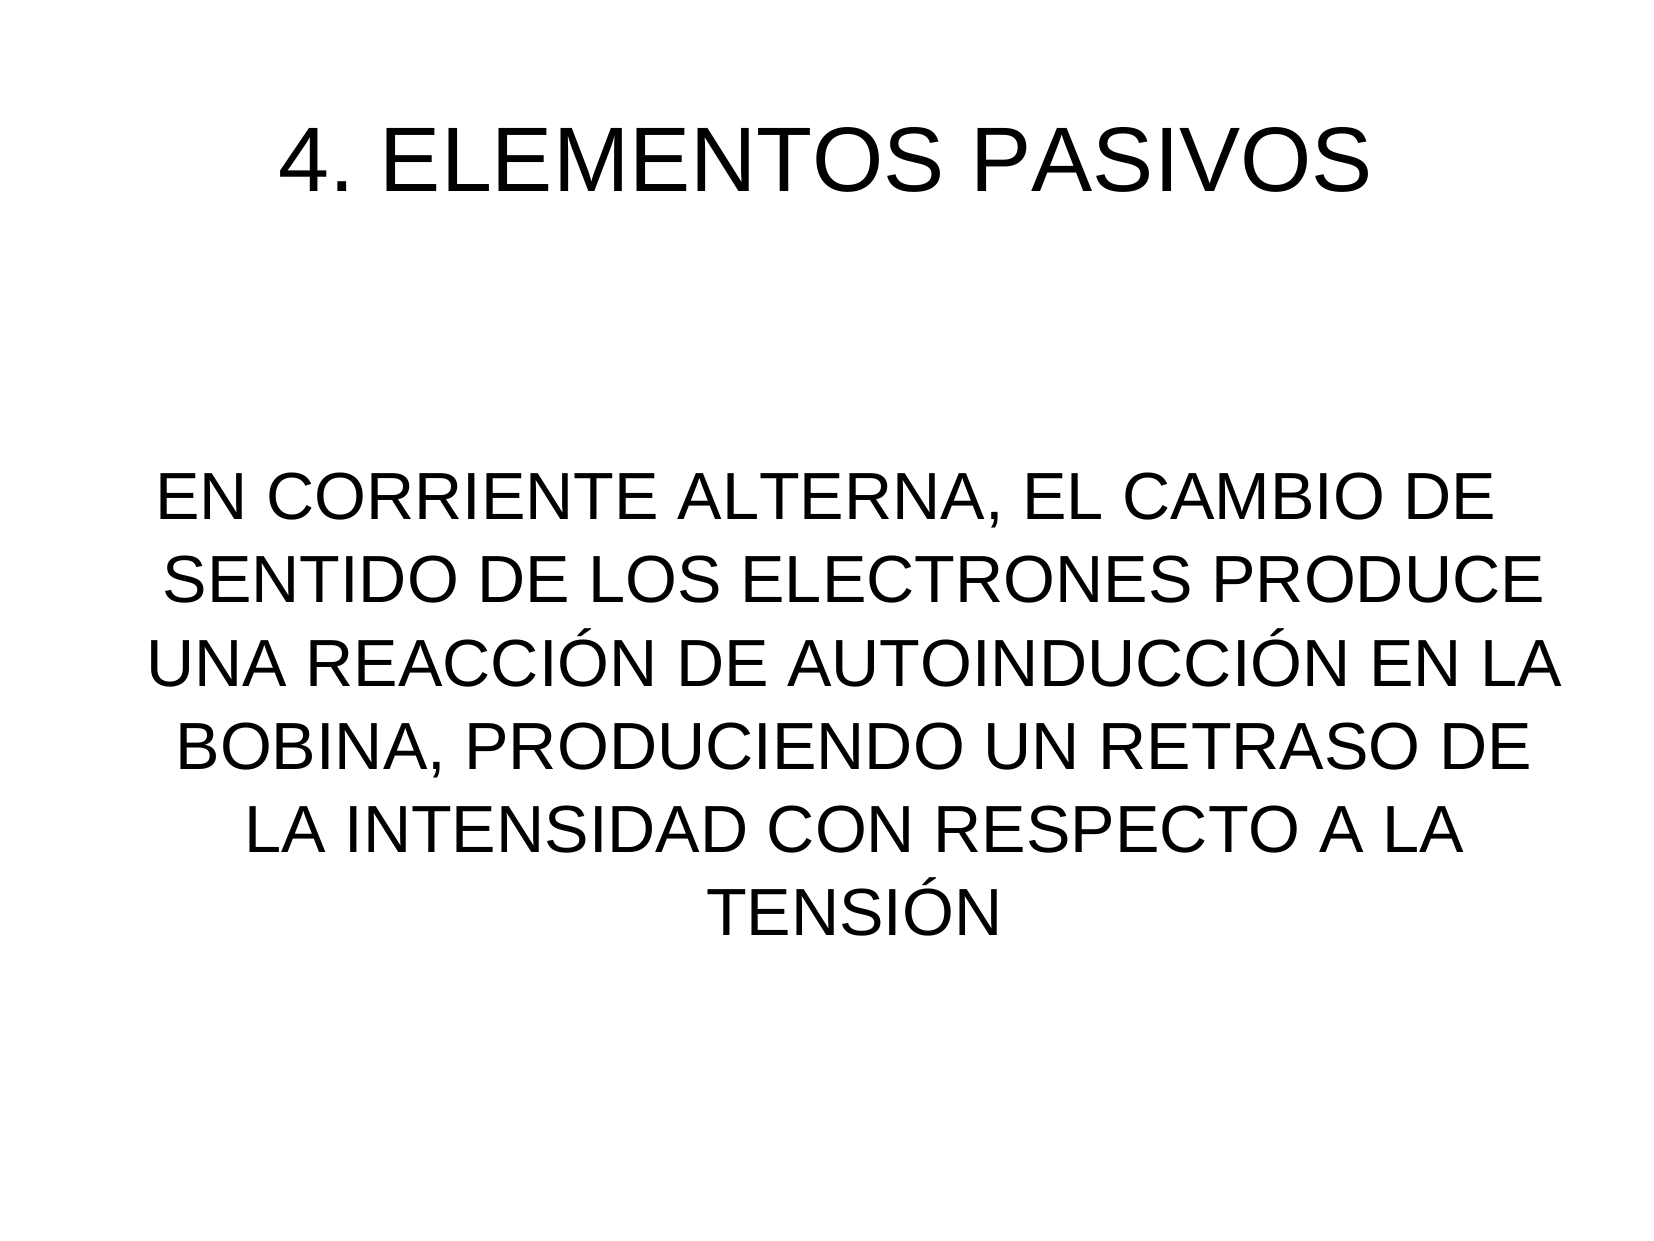

# 4. ELEMENTOS PASIVOS
EN CORRIENTE ALTERNA, EL CAMBIO DE SENTIDO DE LOS ELECTRONES PRODUCE UNA REACCIÓN DE AUTOINDUCCIÓN EN LA BOBINA, PRODUCIENDO UN RETRASO DE LA INTENSIDAD CON RESPECTO A LA TENSIÓN